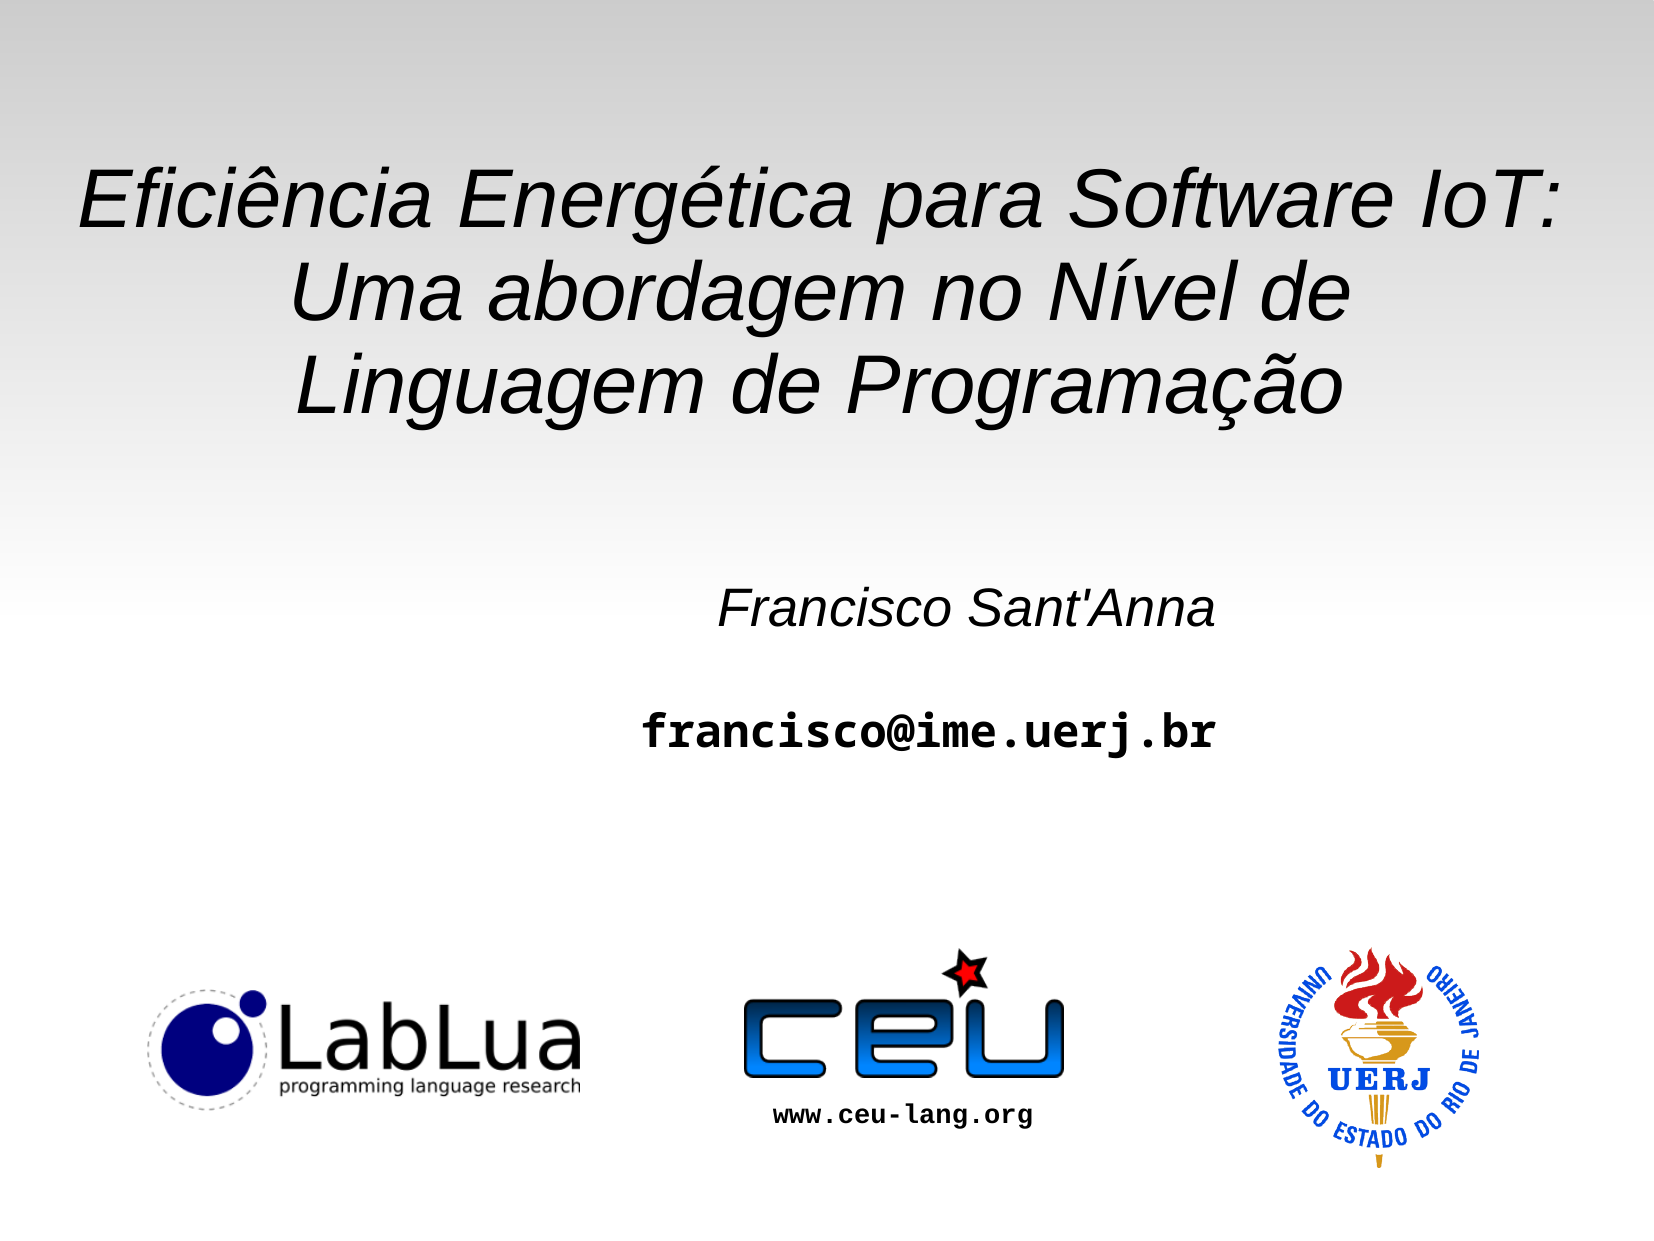

# Eficiência Energética para Software IoT: Uma abordagem no Nível de Linguagem de Programação
Francisco Sant'Anna
francisco@ime.uerj.br
www.ceu-lang.org